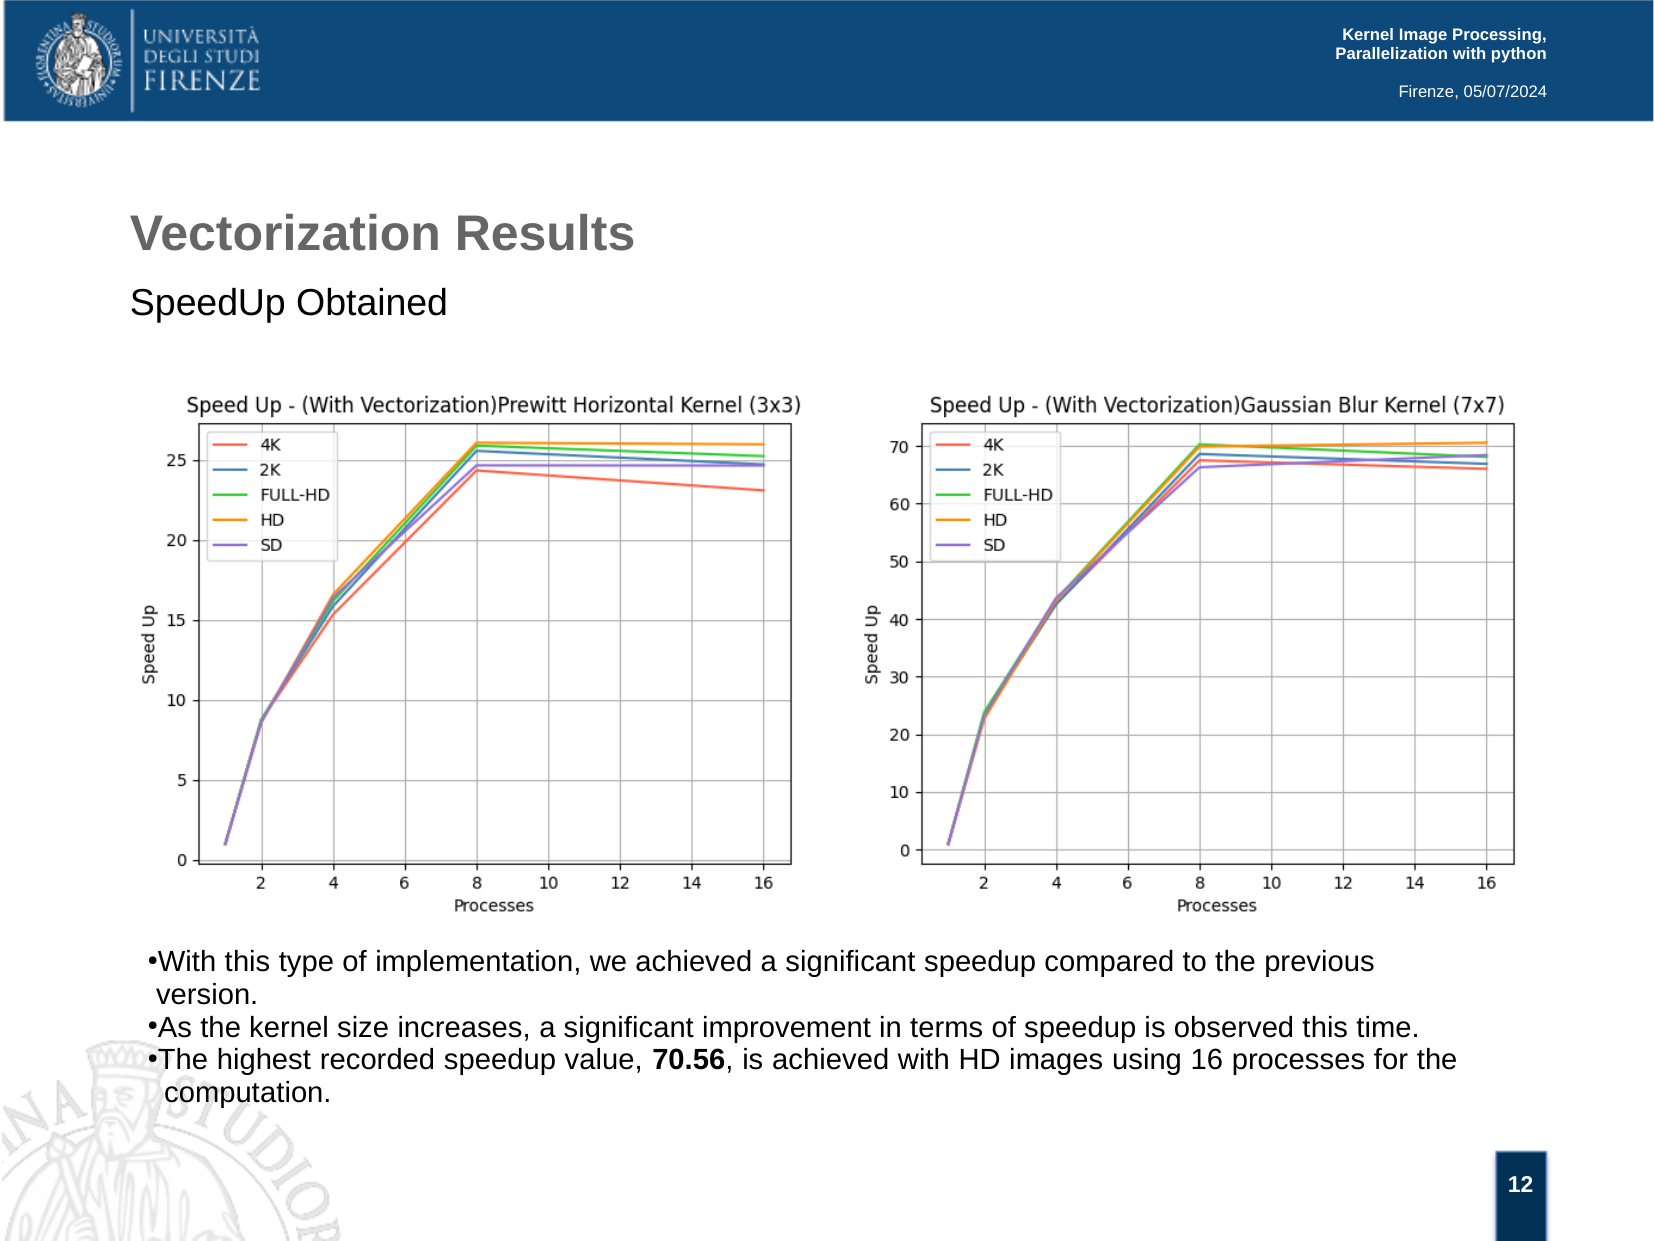

Kernel Image Processing,
Parallelization with python
Firenze, 05/07/2024
Vectorization Results
SpeedUp Obtained
With this type of implementation, we achieved a significant speedup compared to the previous version.
As the kernel size increases, a significant improvement in terms of speedup is observed this time.
The highest recorded speedup value, 70.56, is achieved with HD images using 16 processes for the computation.
12